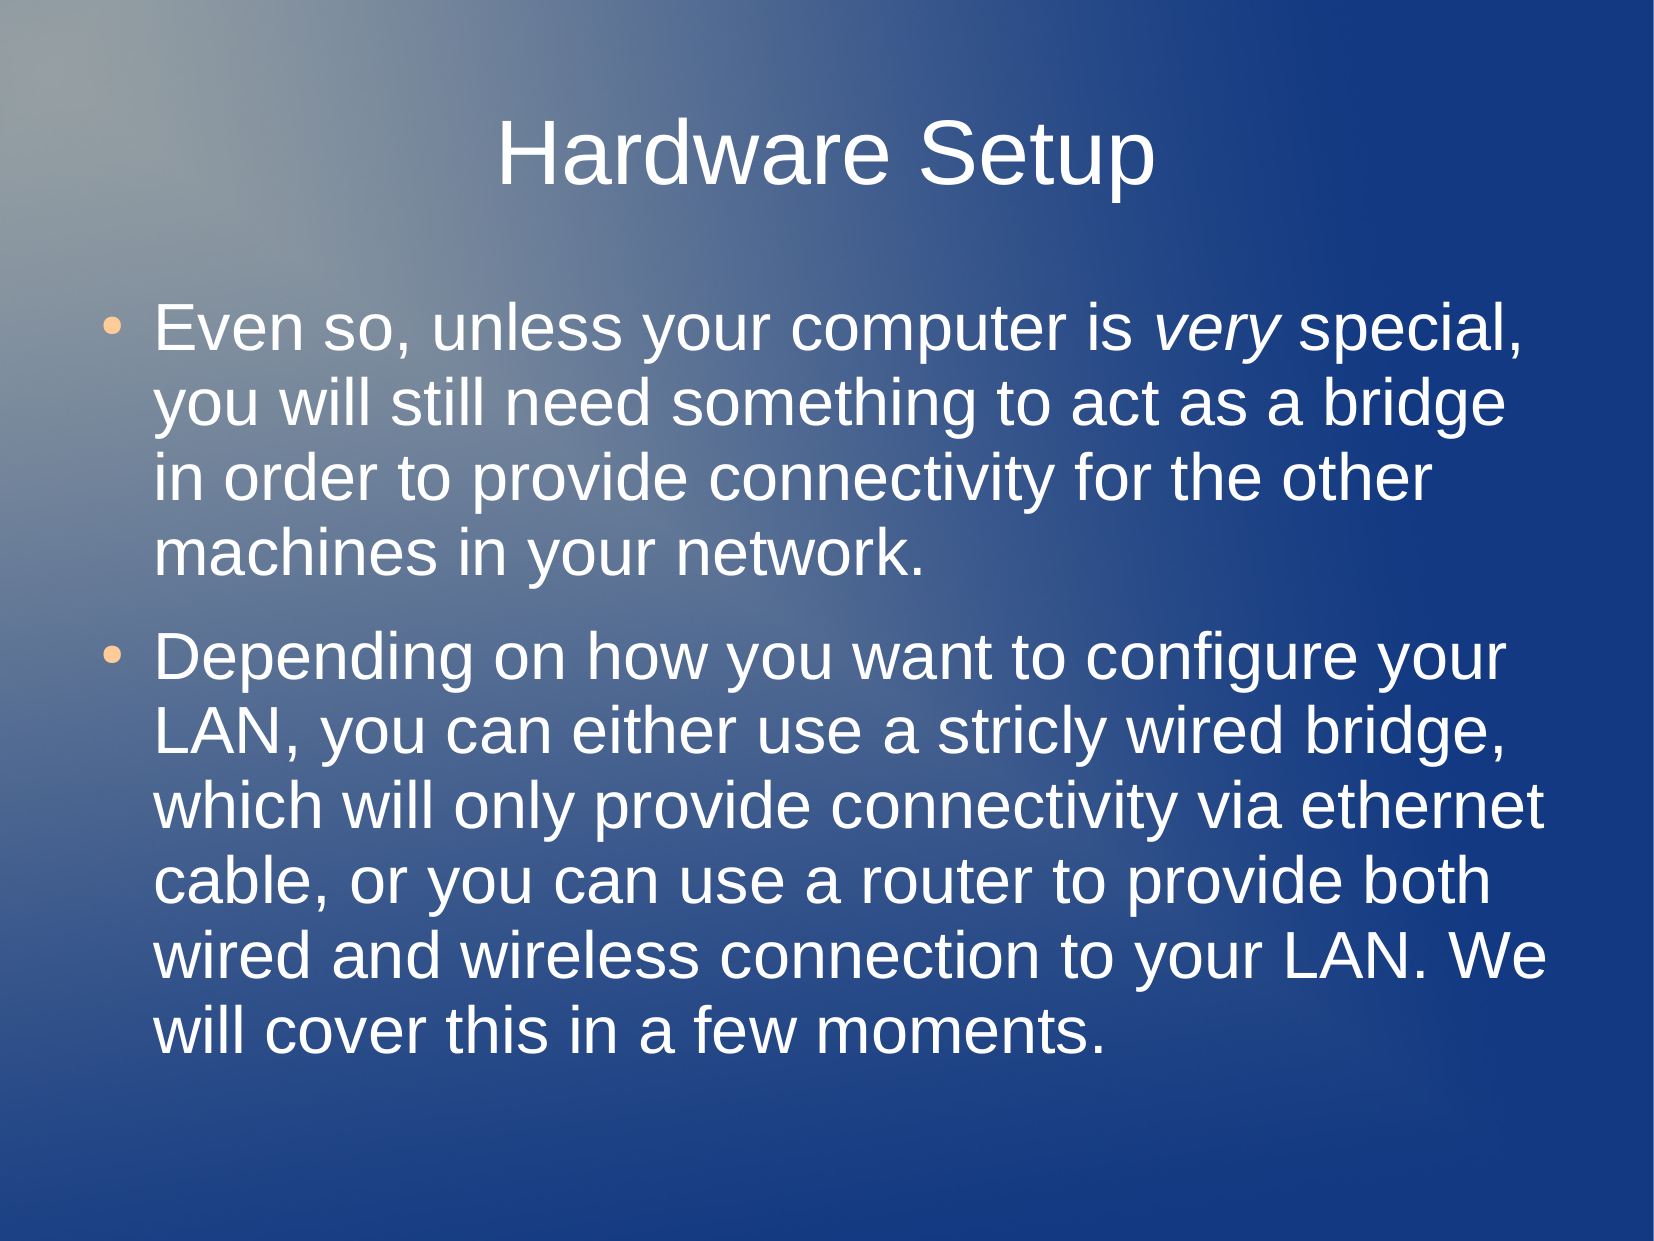

# Hardware Setup
Even so, unless your computer is very special, you will still need something to act as a bridge in order to provide connectivity for the other machines in your network.
Depending on how you want to configure your LAN, you can either use a stricly wired bridge, which will only provide connectivity via ethernet cable, or you can use a router to provide both wired and wireless connection to your LAN. We will cover this in a few moments.